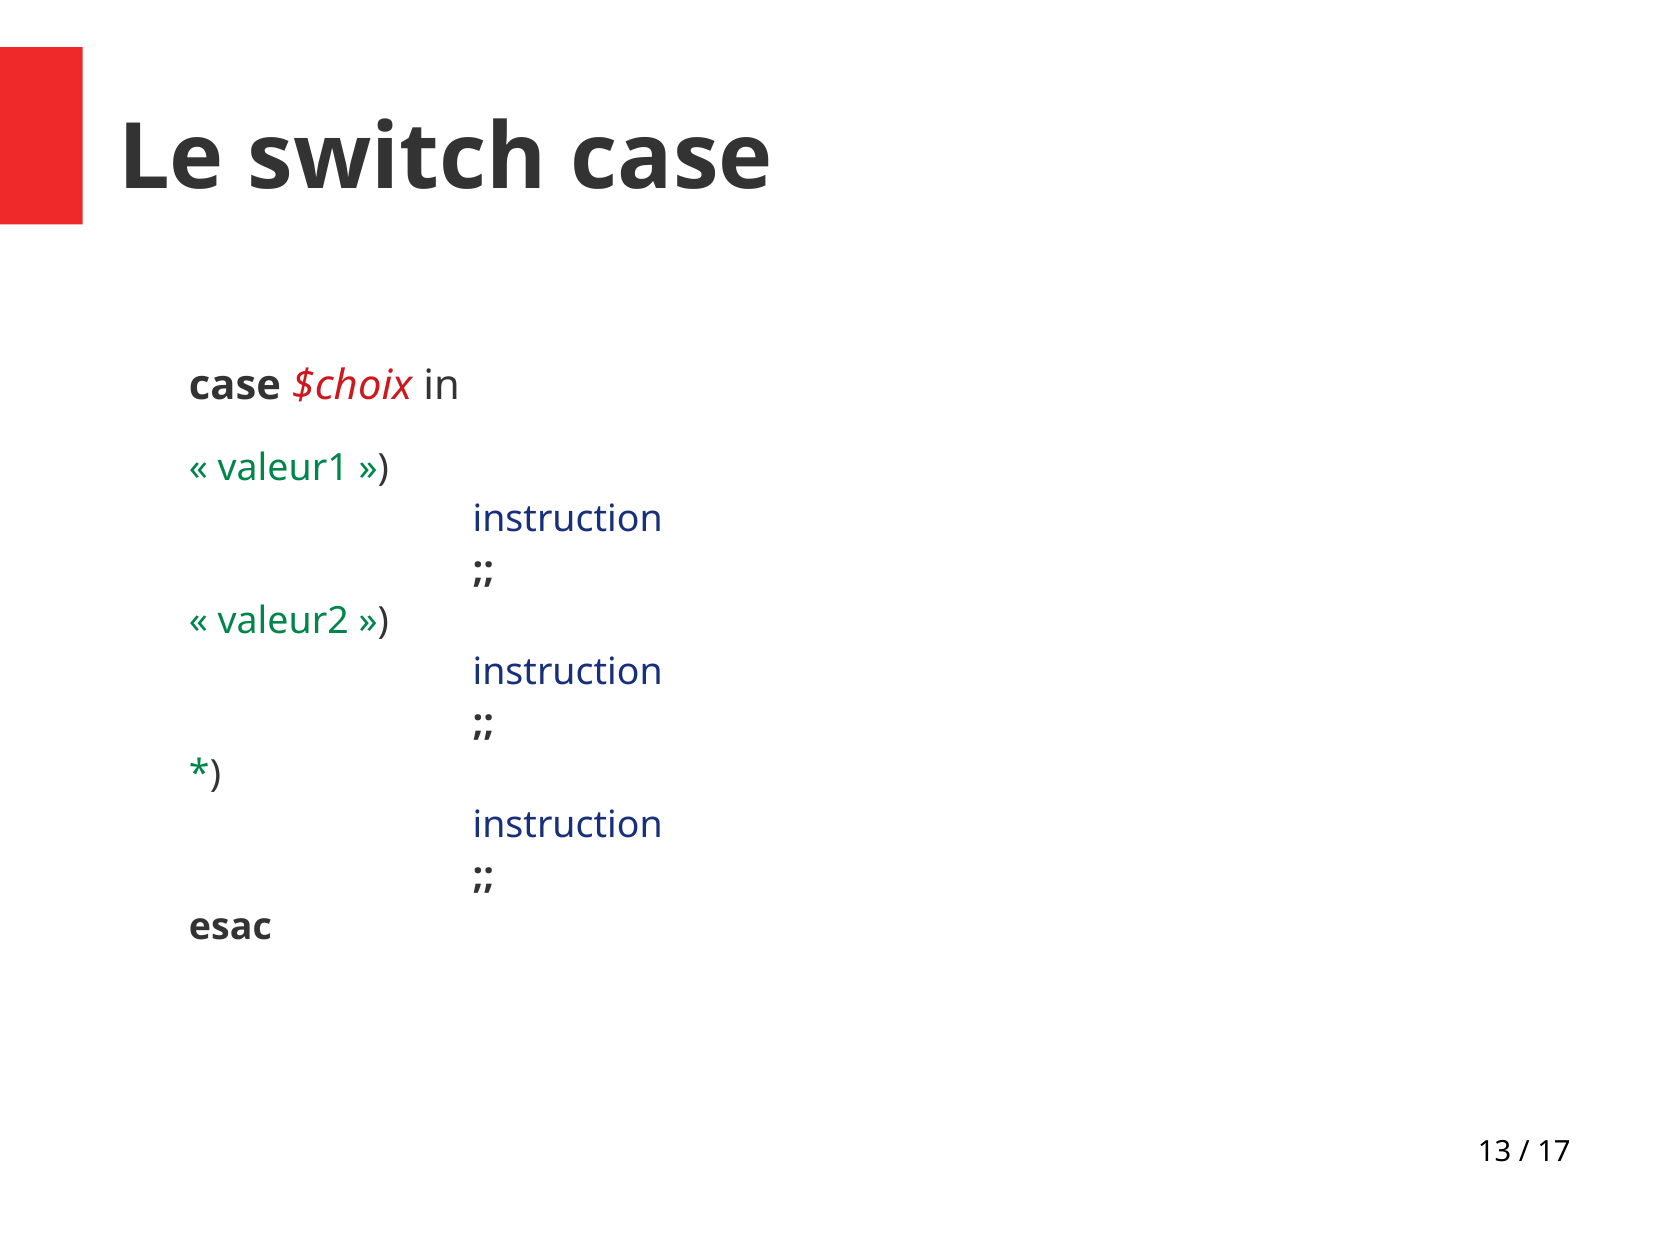

# Le switch case
case $choix in
« valeur1 »)
instruction
;;
« valeur2 »)
instruction
;;
*)
instruction
;;
esac
13